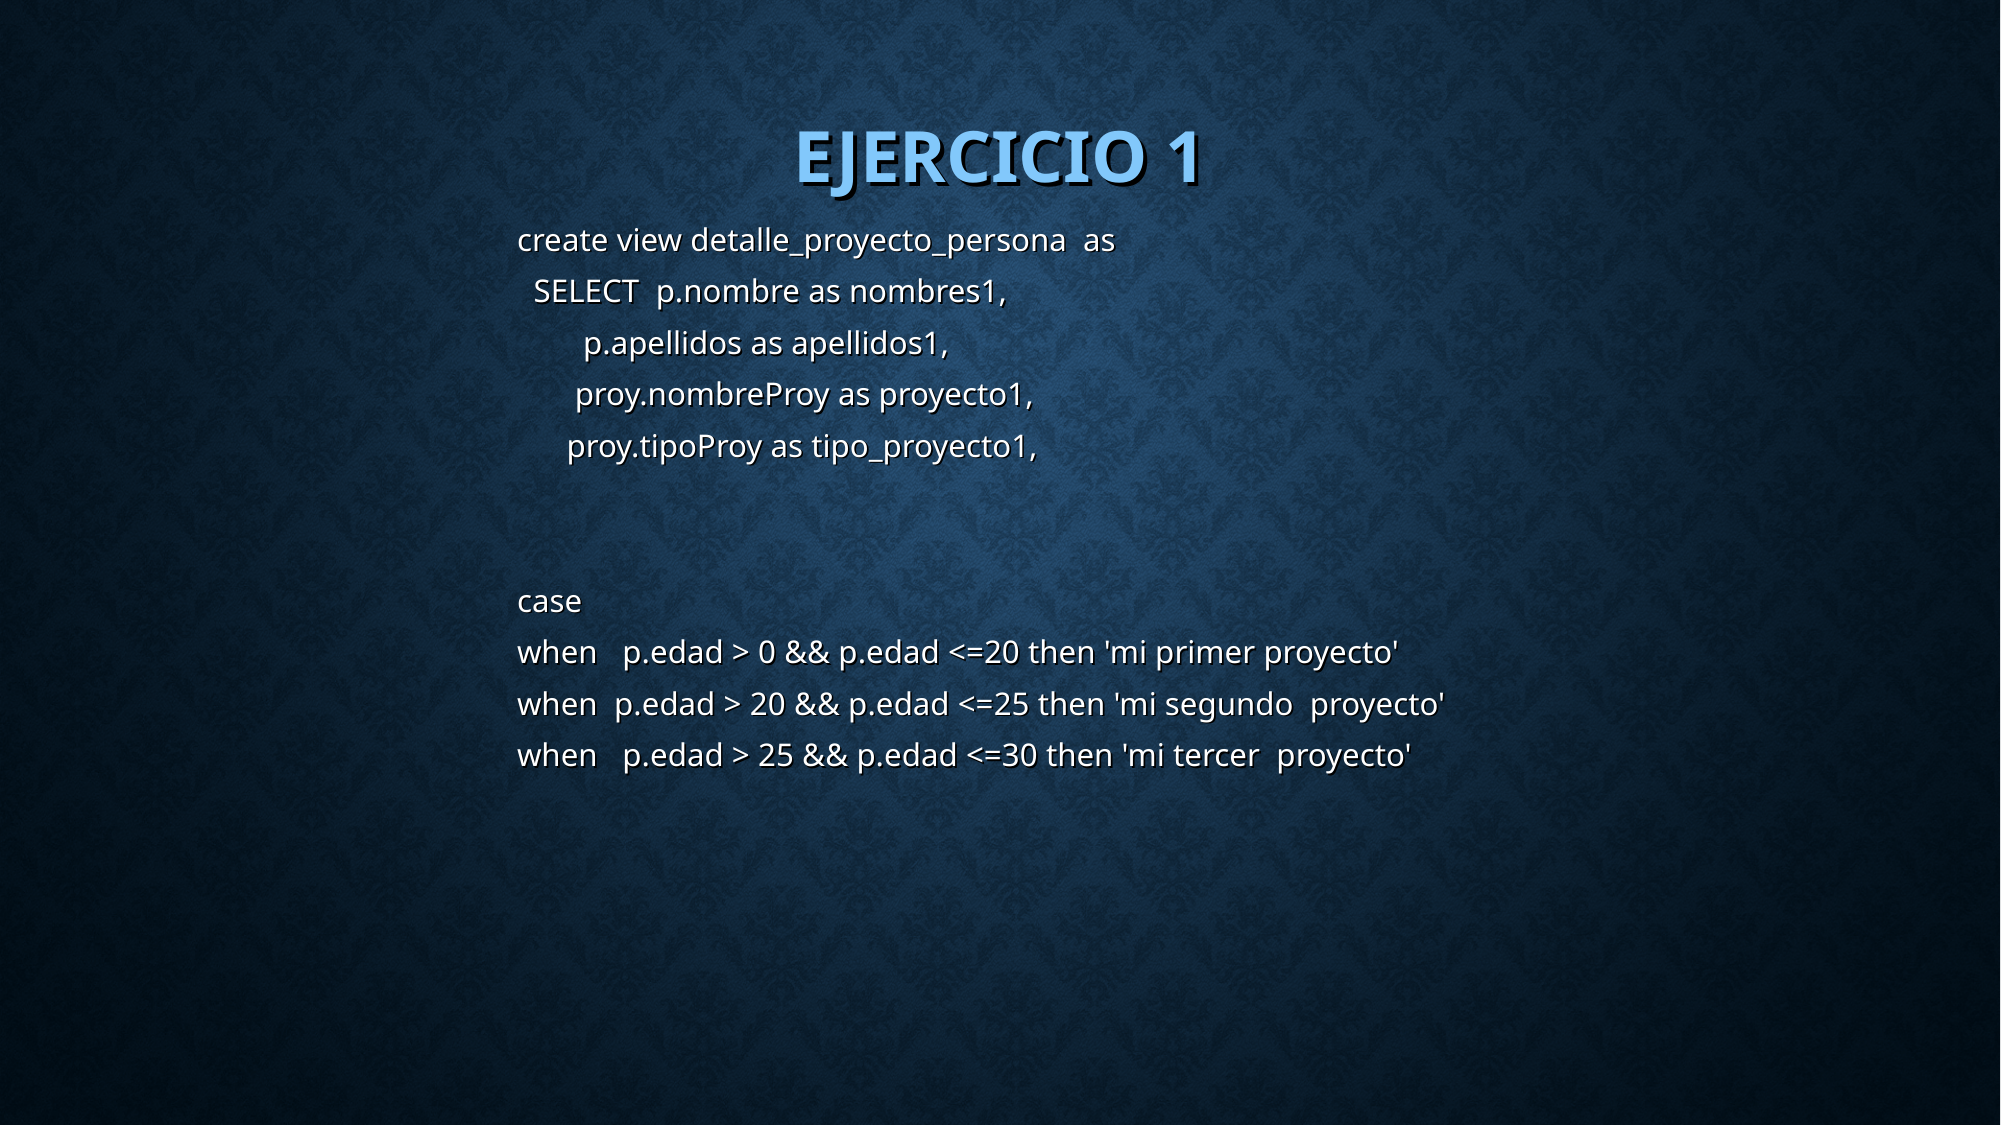

# Ejercicio 1
create view detalle_proyecto_persona as
 SELECT p.nombre as nombres1,
 p.apellidos as apellidos1,
 proy.nombreProy as proyecto1,
 proy.tipoProy as tipo_proyecto1,
case
when p.edad > 0 && p.edad <=20 then 'mi primer proyecto'
when p.edad > 20 && p.edad <=25 then 'mi segundo proyecto'
when p.edad > 25 && p.edad <=30 then 'mi tercer proyecto'